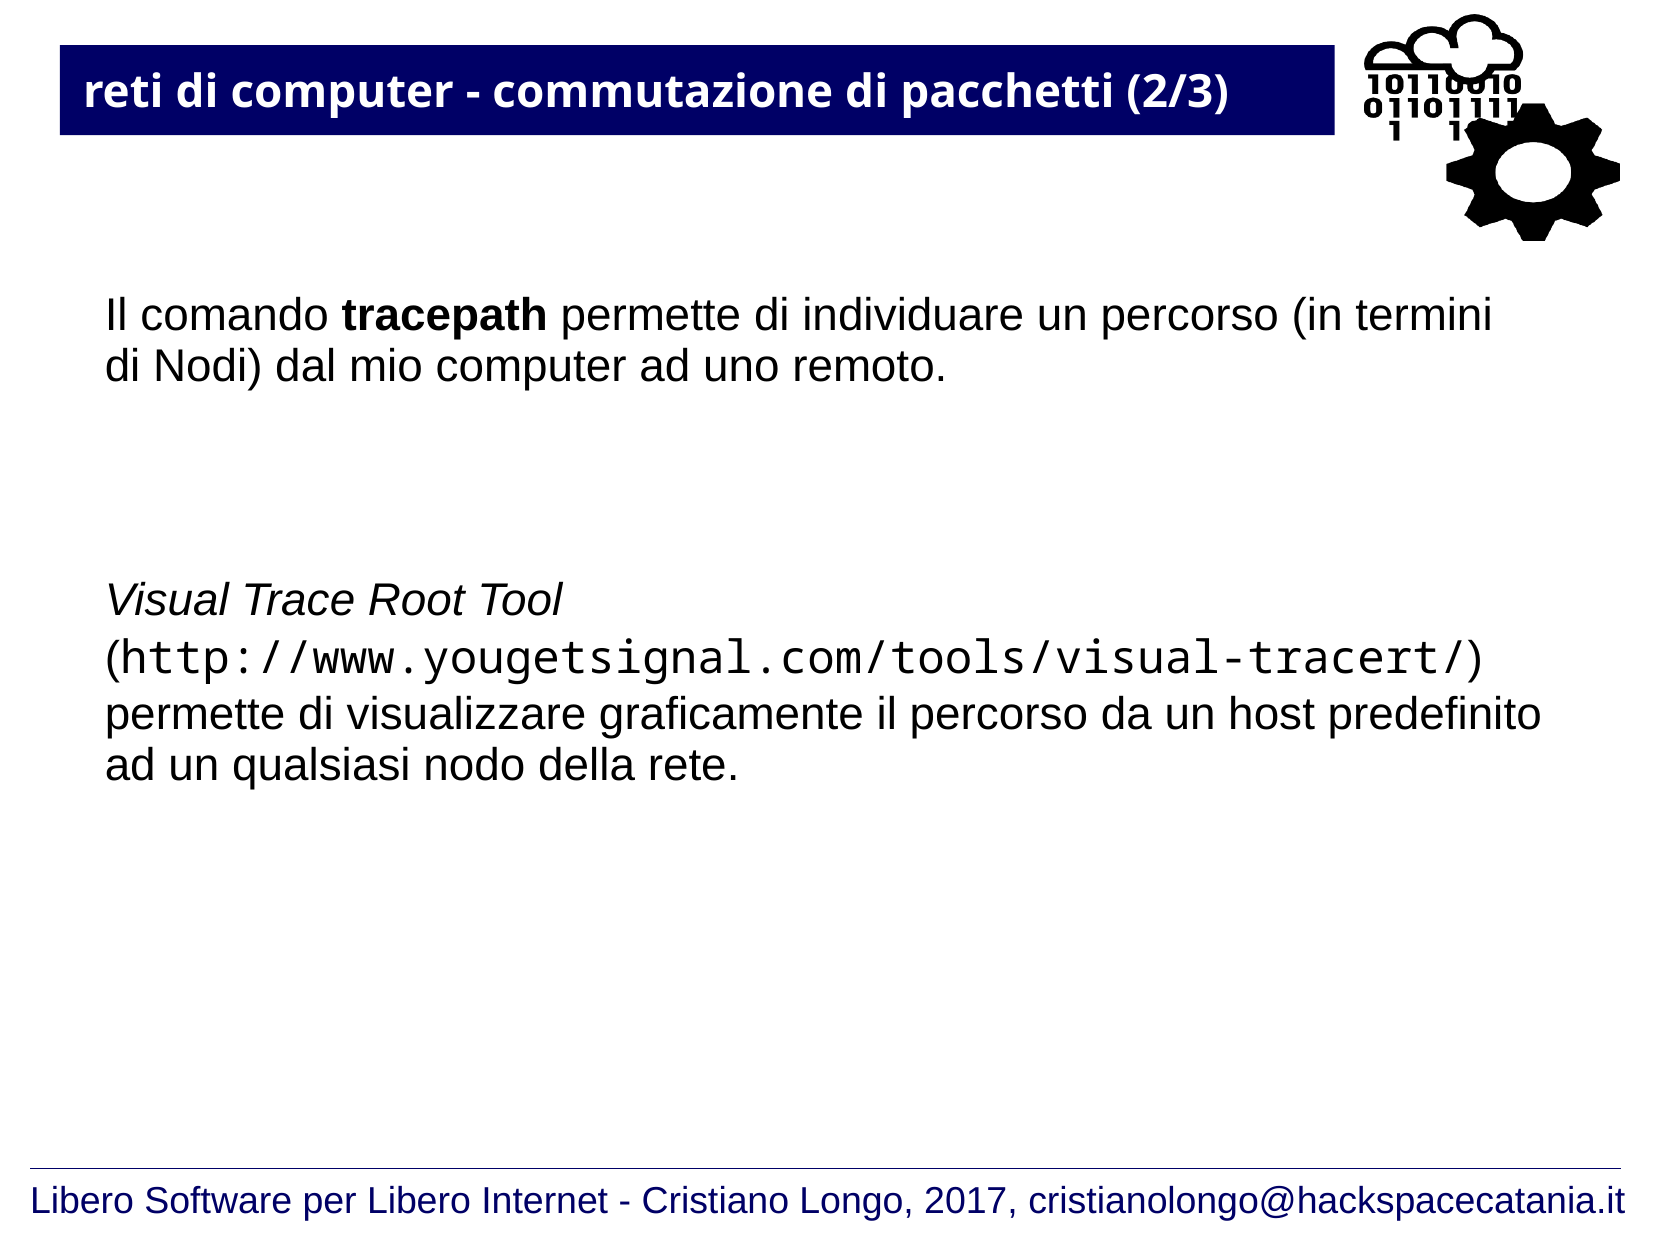

# reti di computer - commutazione di pacchetti (2/3)
Il comando tracepath permette di individuare un percorso (in termini di Nodi) dal mio computer ad uno remoto.
Visual Trace Root Tool (http://www.yougetsignal.com/tools/visual-tracert/) permette di visualizzare graficamente il percorso da un host predefinito ad un qualsiasi nodo della rete.
Libero Software per Libero Internet - Cristiano Longo, 2017, cristianolongo@hackspacecatania.it